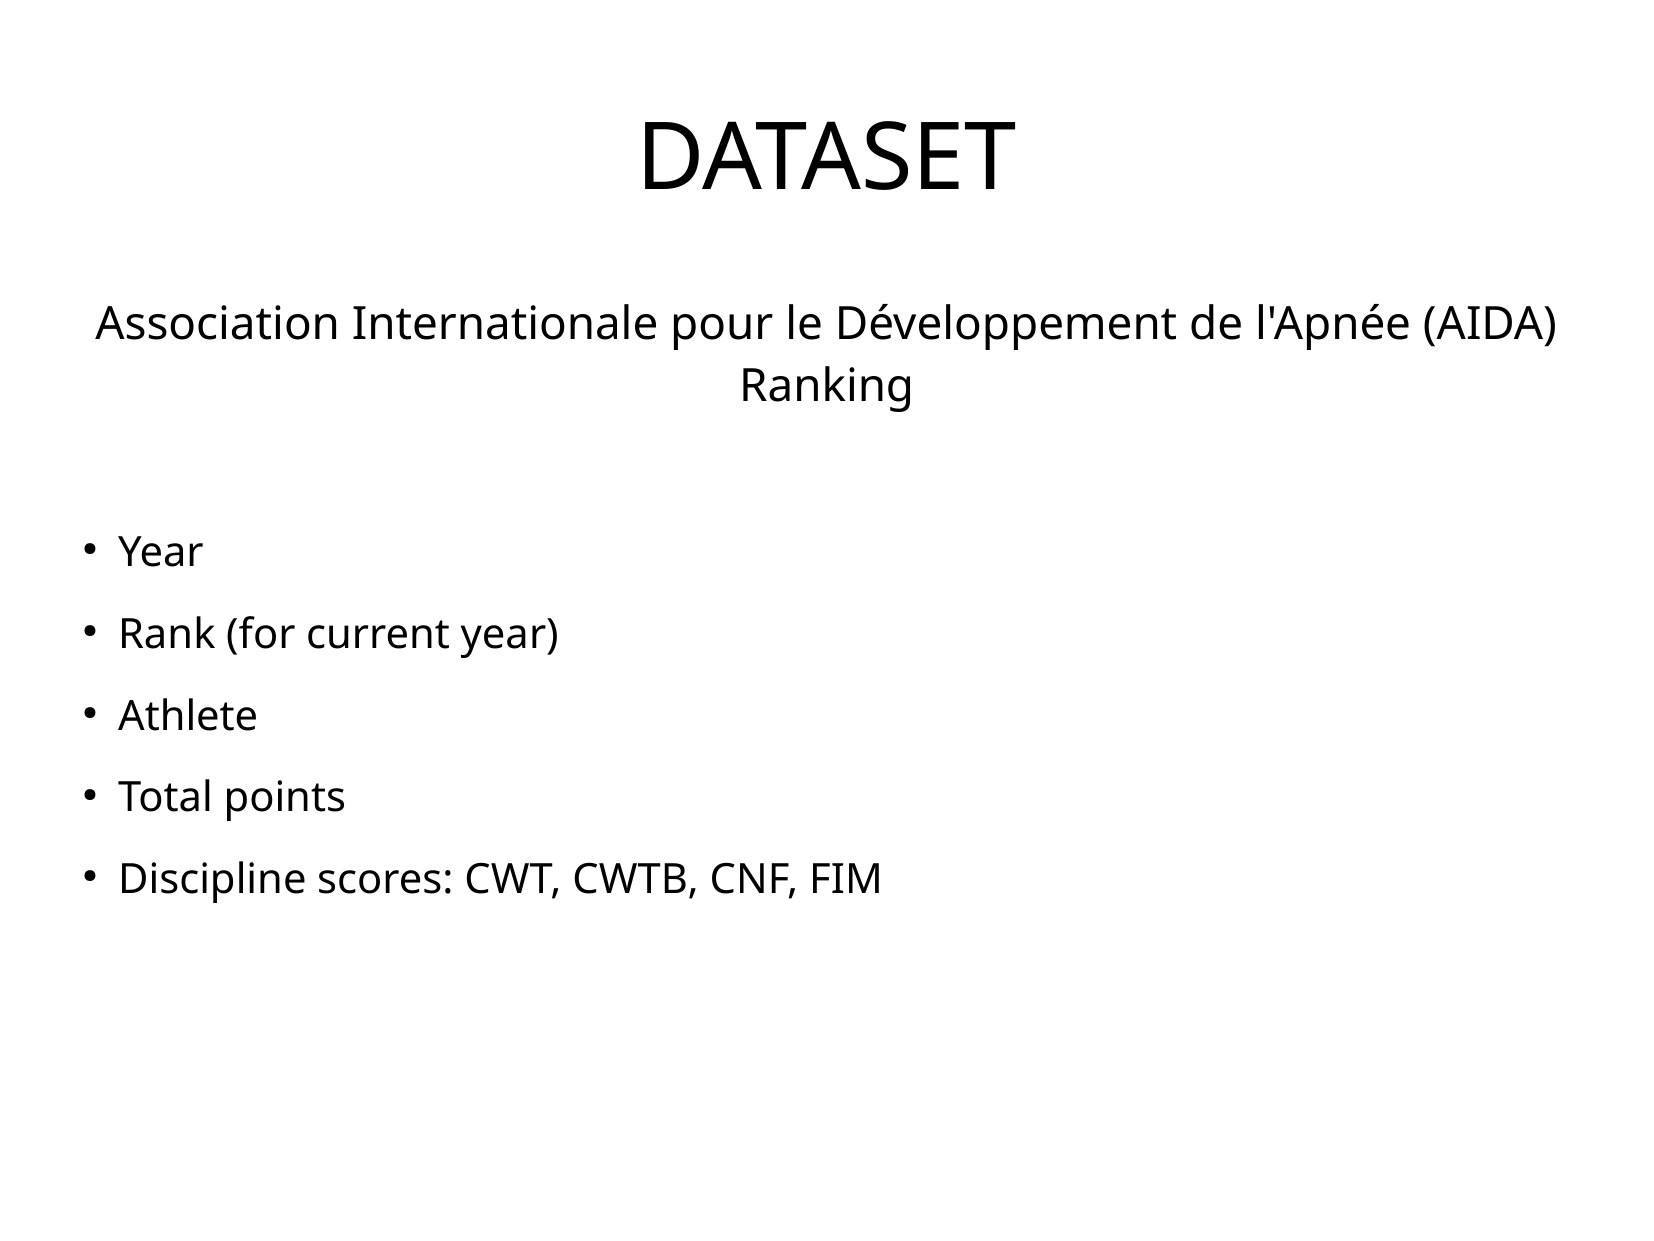

# DATASET
Association Internationale pour le Développement de l'Apnée (AIDA) Ranking
Year
Rank (for current year)
Athlete
Total points
Discipline scores: CWT, CWTB, CNF, FIM